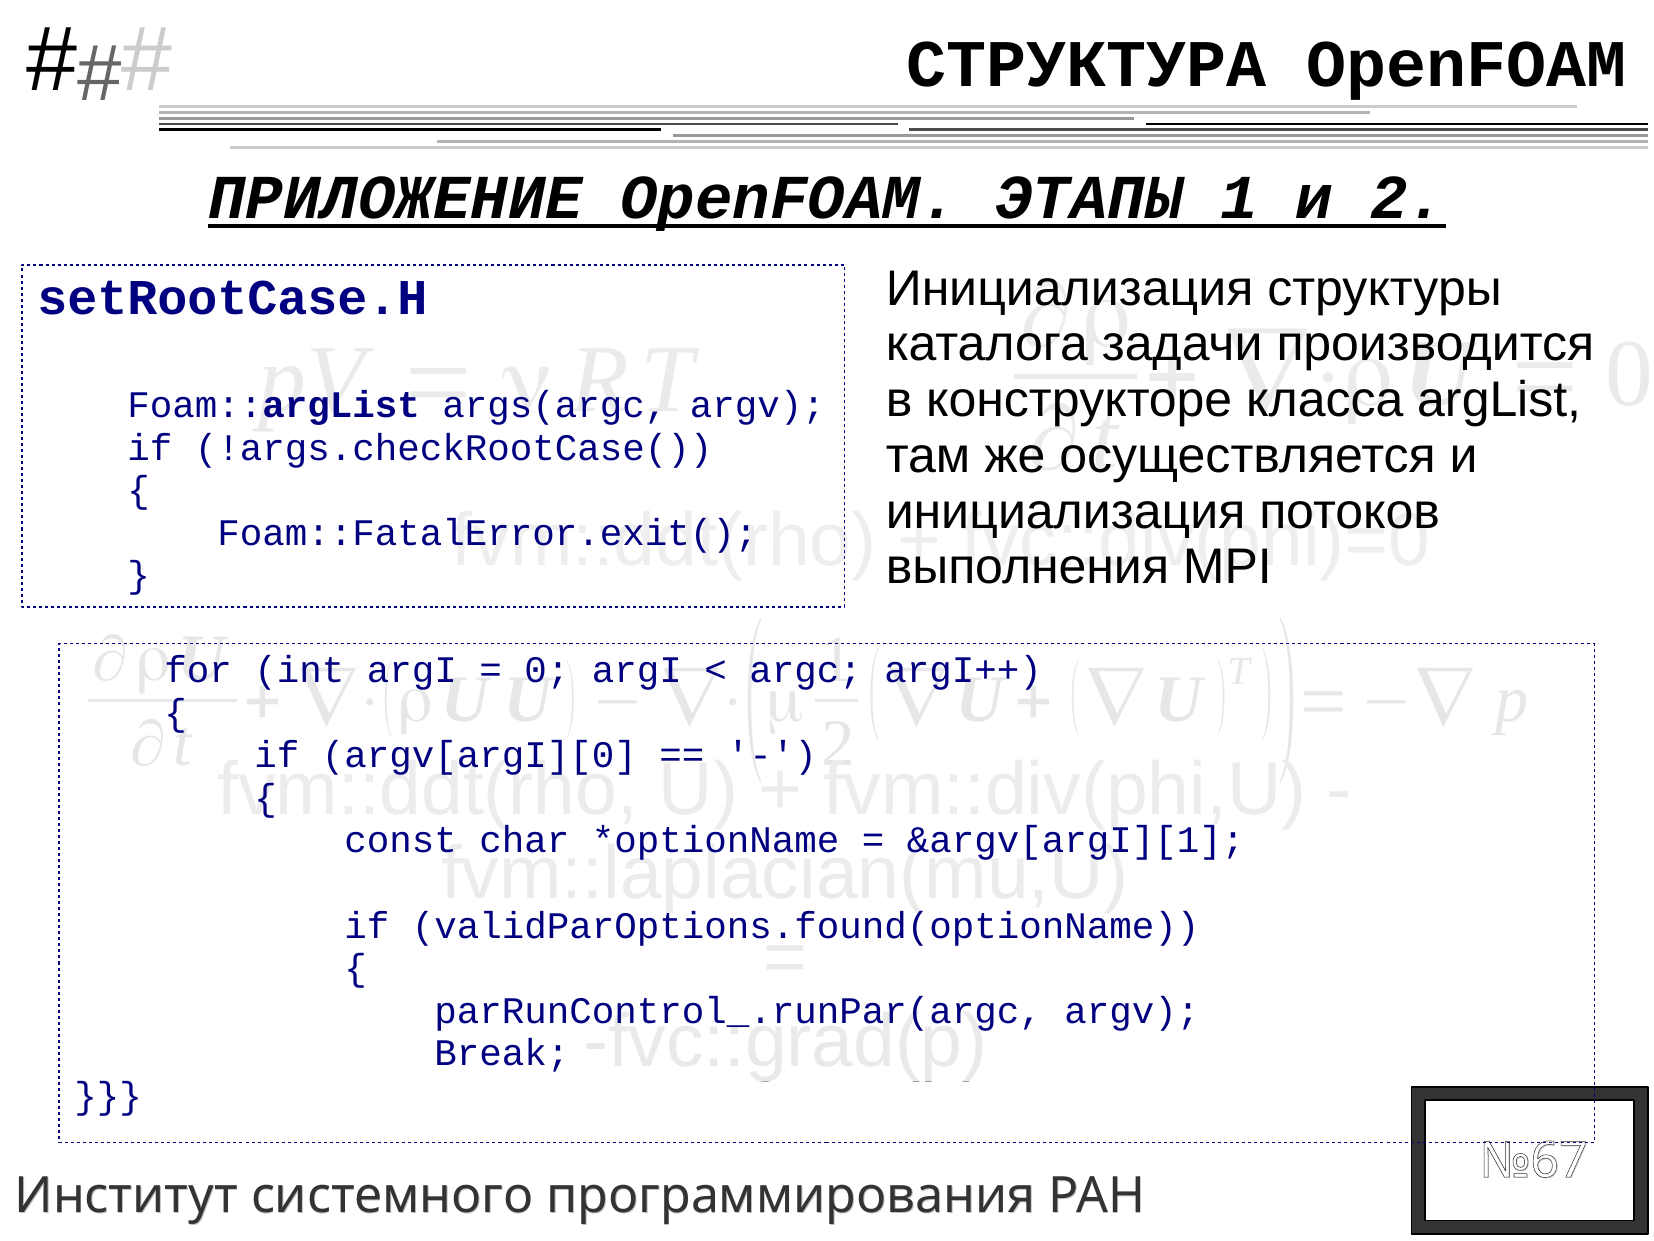

# ПРИЛОЖЕНИЕ OpenFOAM. ЭТАПЫ 1 и 2.
Инициализация структуры каталога задачи производится в конструкторе класса argList, там же осуществляется и инициализация потоков выполнения MPI
setRootCase.H
 Foam::argList args(argc, argv);
 if (!args.checkRootCase())
 {
 Foam::FatalError.exit();
 }
 for (int argI = 0; argI < argc; argI++)
 {
 if (argv[argI][0] == '-')
 {
 const char *optionName = &argv[argI][1];
 if (validParOptions.found(optionName))
 {
 parRunControl_.runPar(argc, argv);
 Break;
}}}